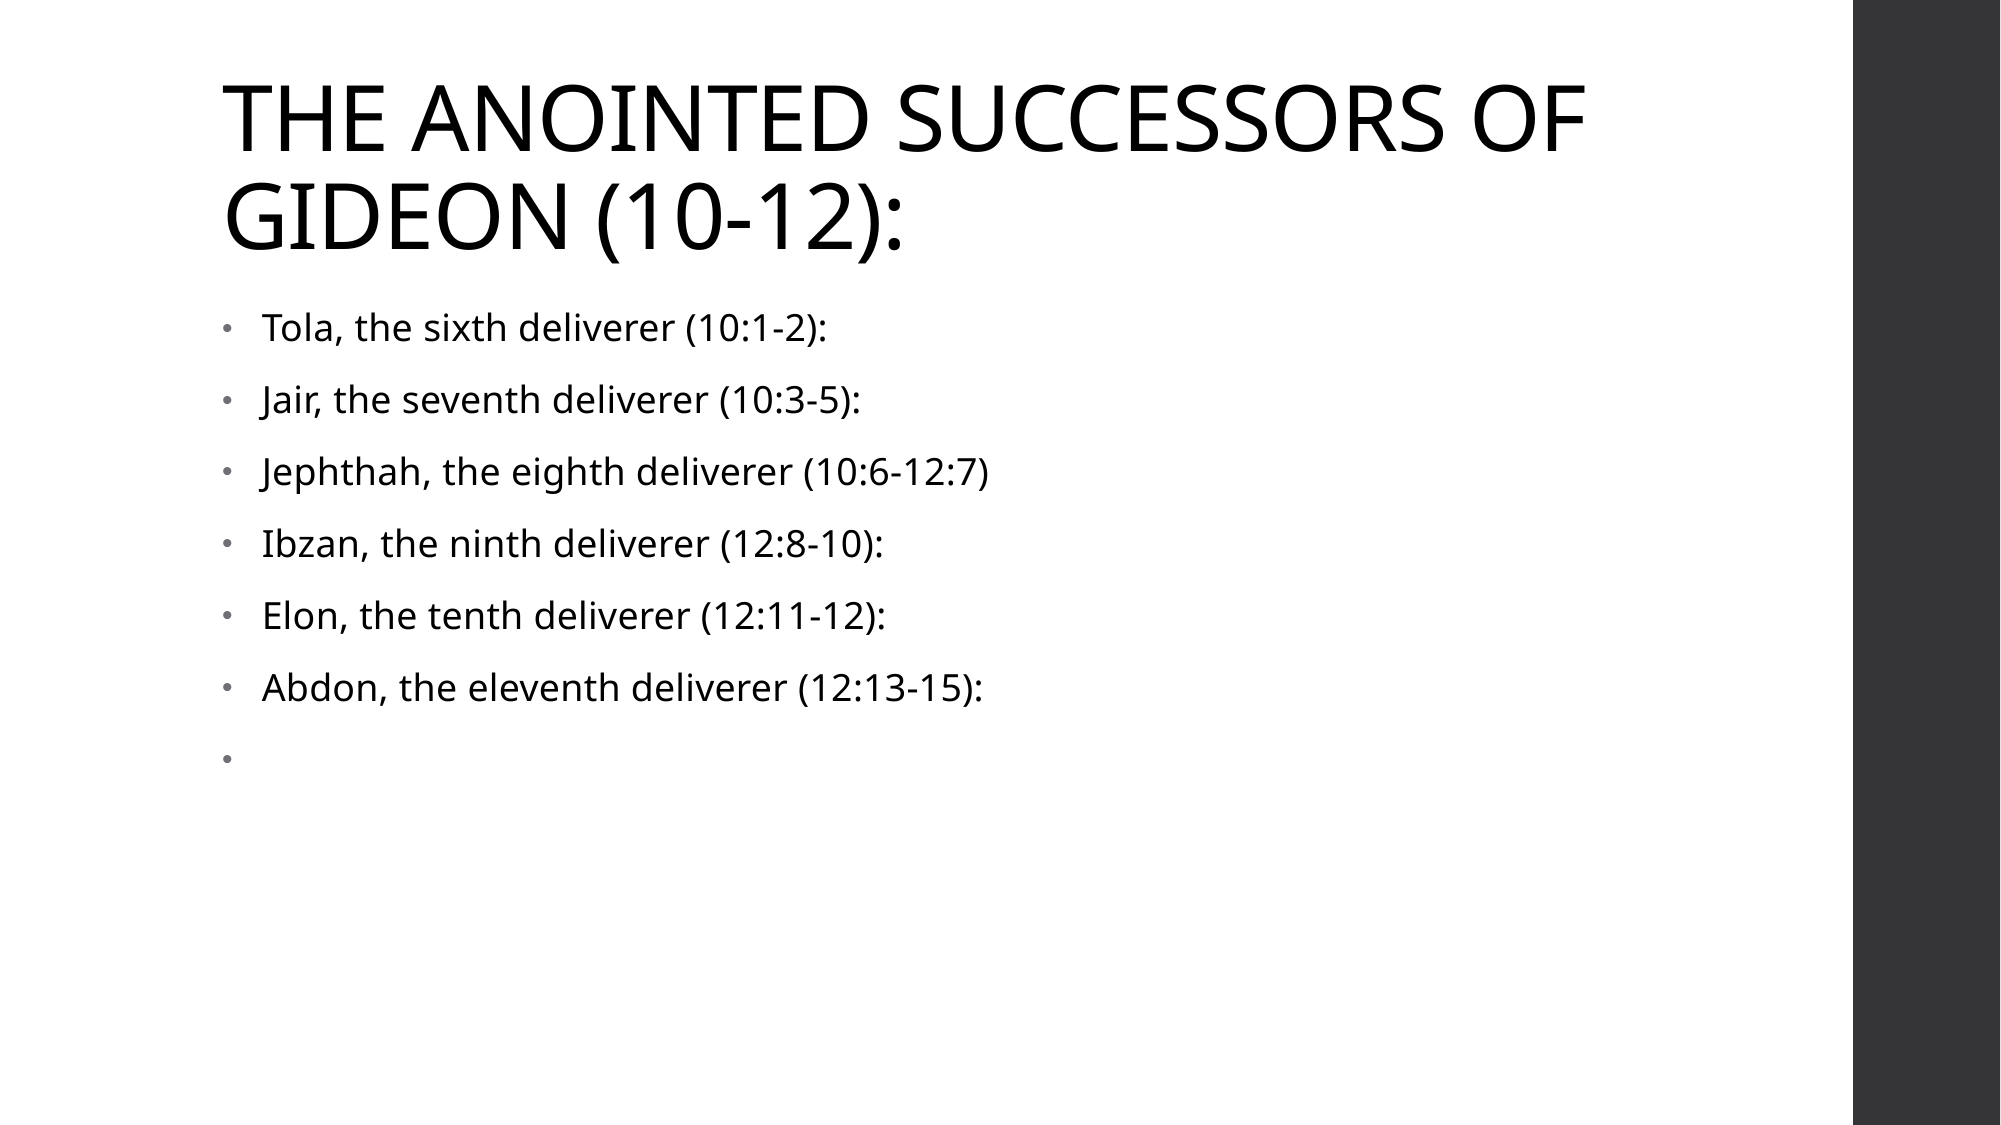

# THE ANOINTED SUCCESSORS OF GIDEON (10-12):
 Tola, the sixth deliverer (10:1-2):
 Jair, the seventh deliverer (10:3-5):
 Jephthah, the eighth deliverer (10:6-12:7)
 Ibzan, the ninth deliverer (12:8-10):
 Elon, the tenth deliverer (12:11-12):
 Abdon, the eleventh deliverer (12:13-15):